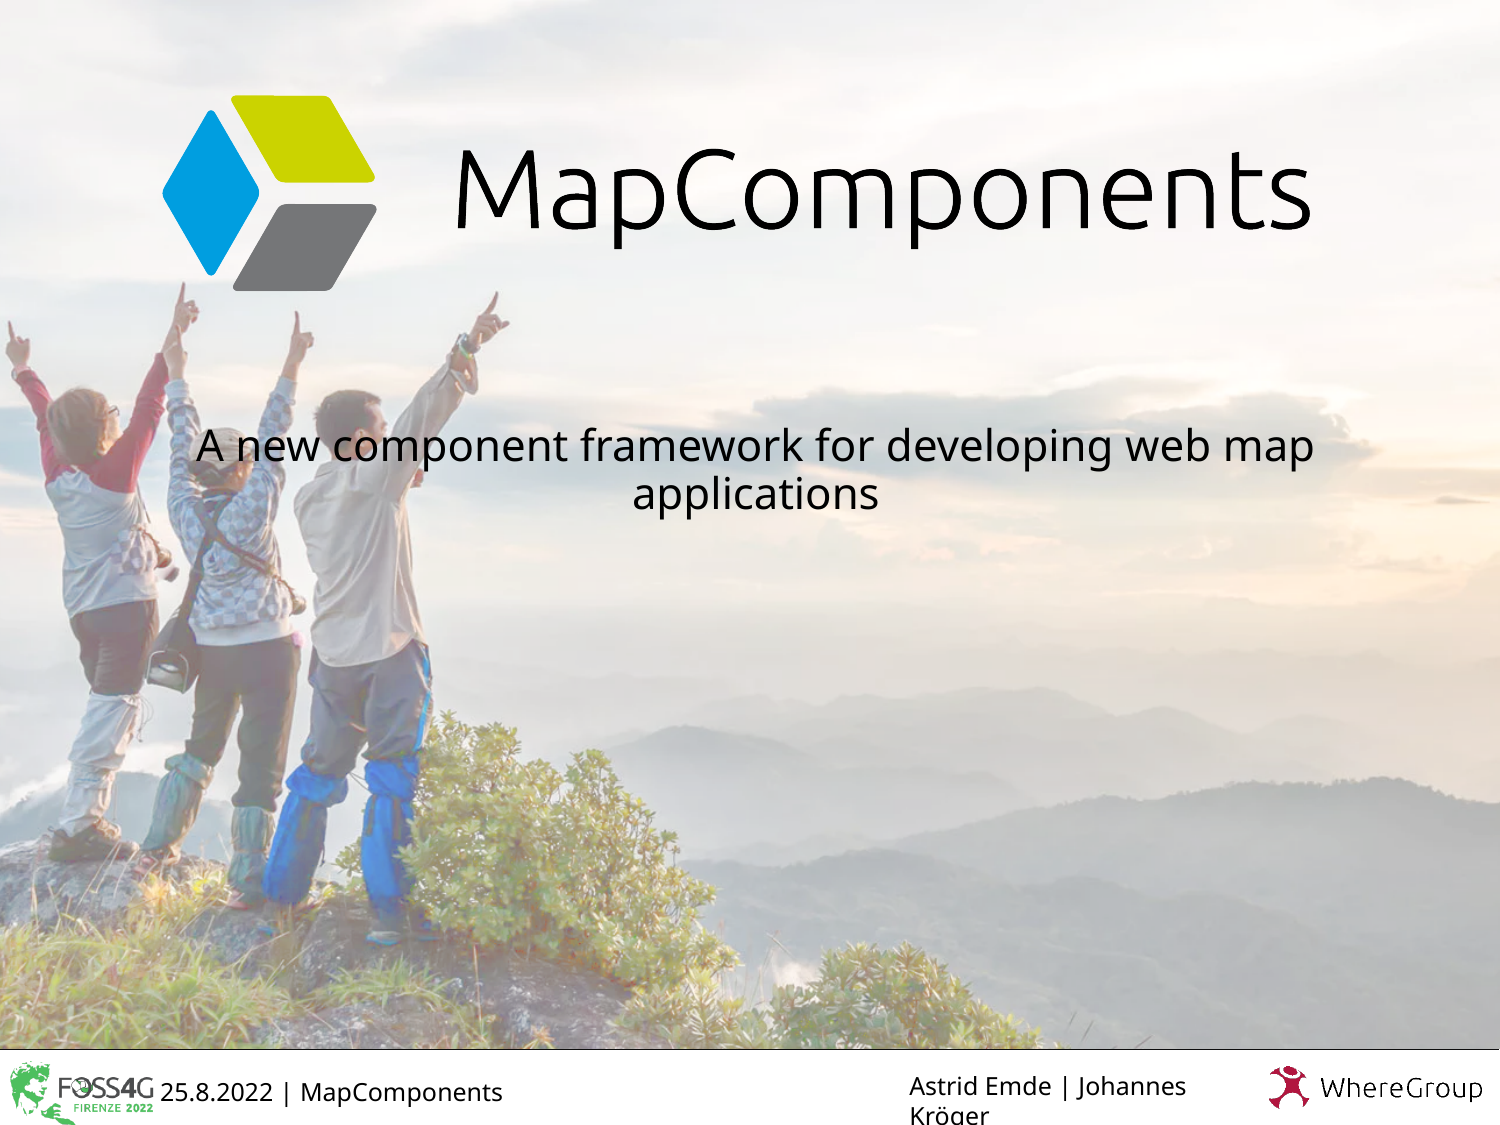

A new component framework for developing web map applications